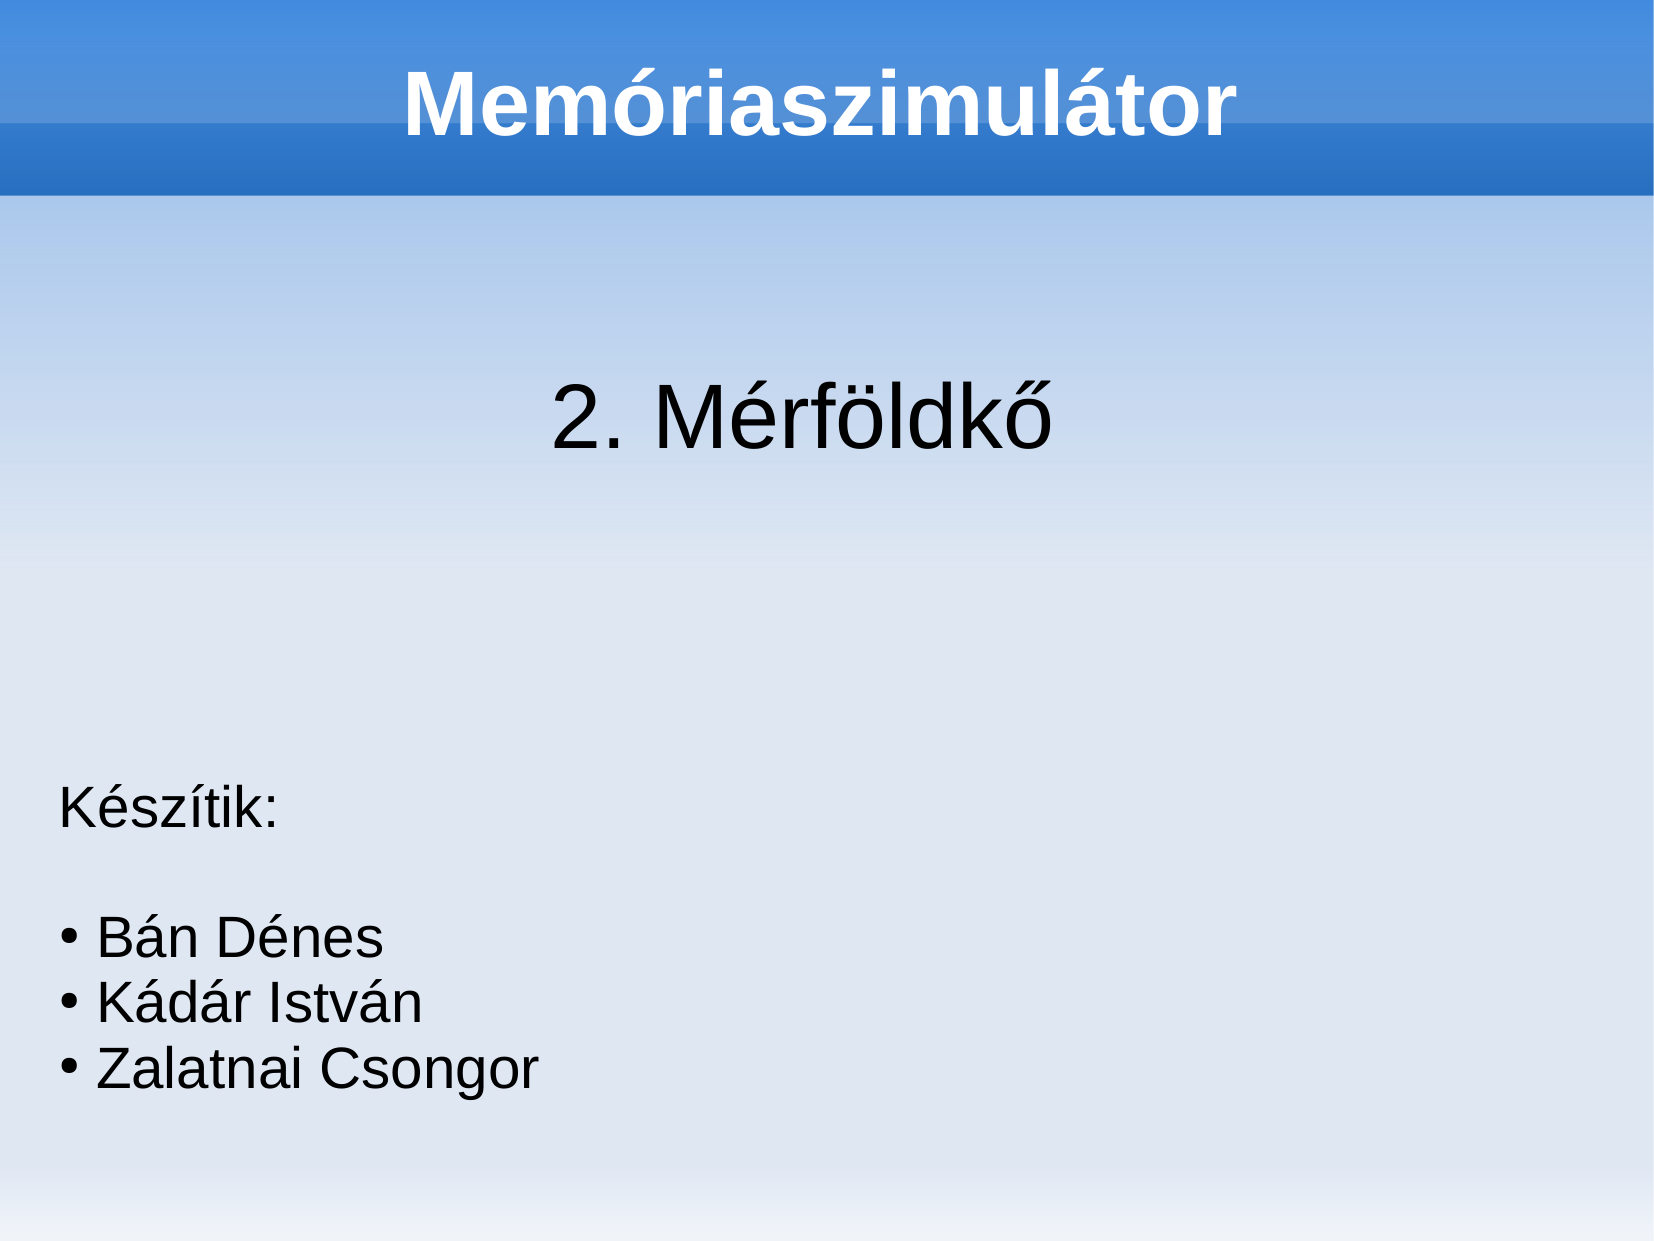

# Memóriaszimulátor
2. Mérföldkő
Készítik:
 Bán Dénes
 Kádár István
 Zalatnai Csongor